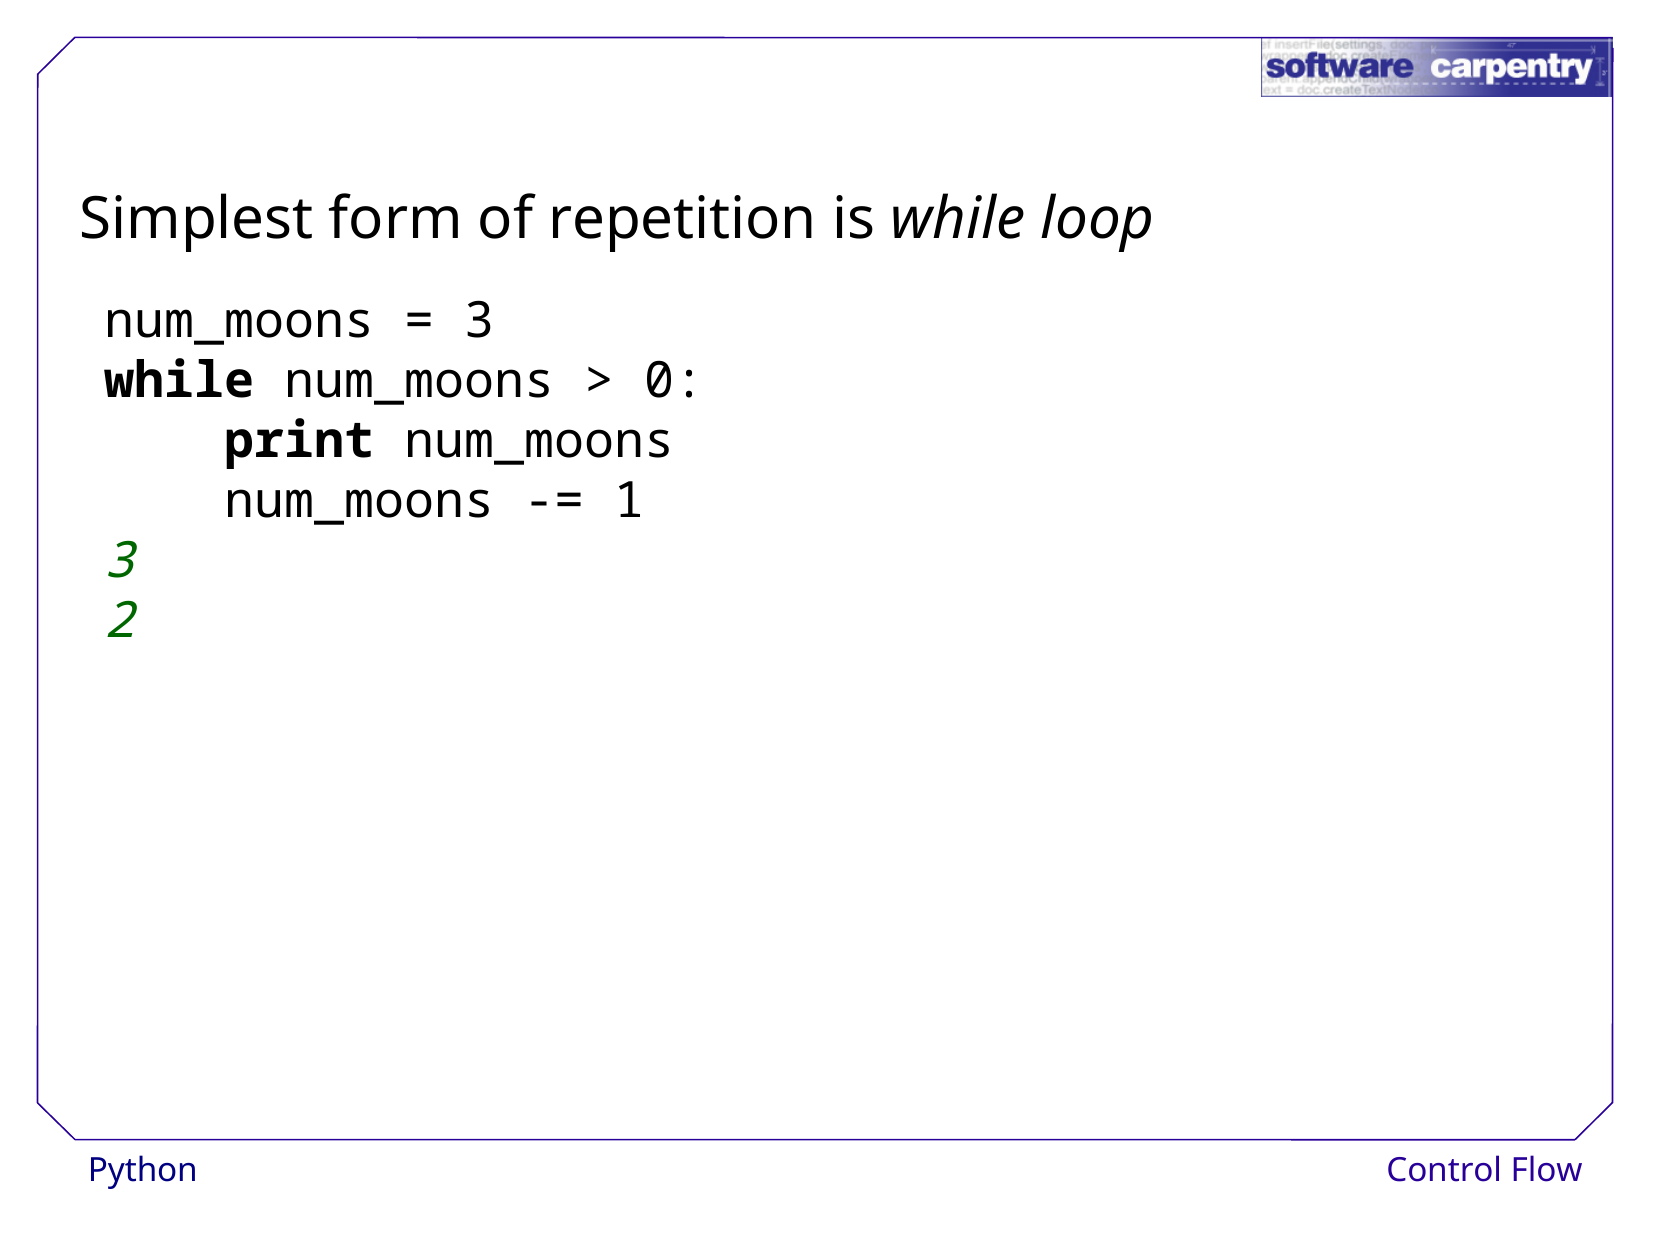

Simplest form of repetition is while loop
num_moons = 3
while num_moons > 0:
 print num_moons
 num_moons -= 1
3
2